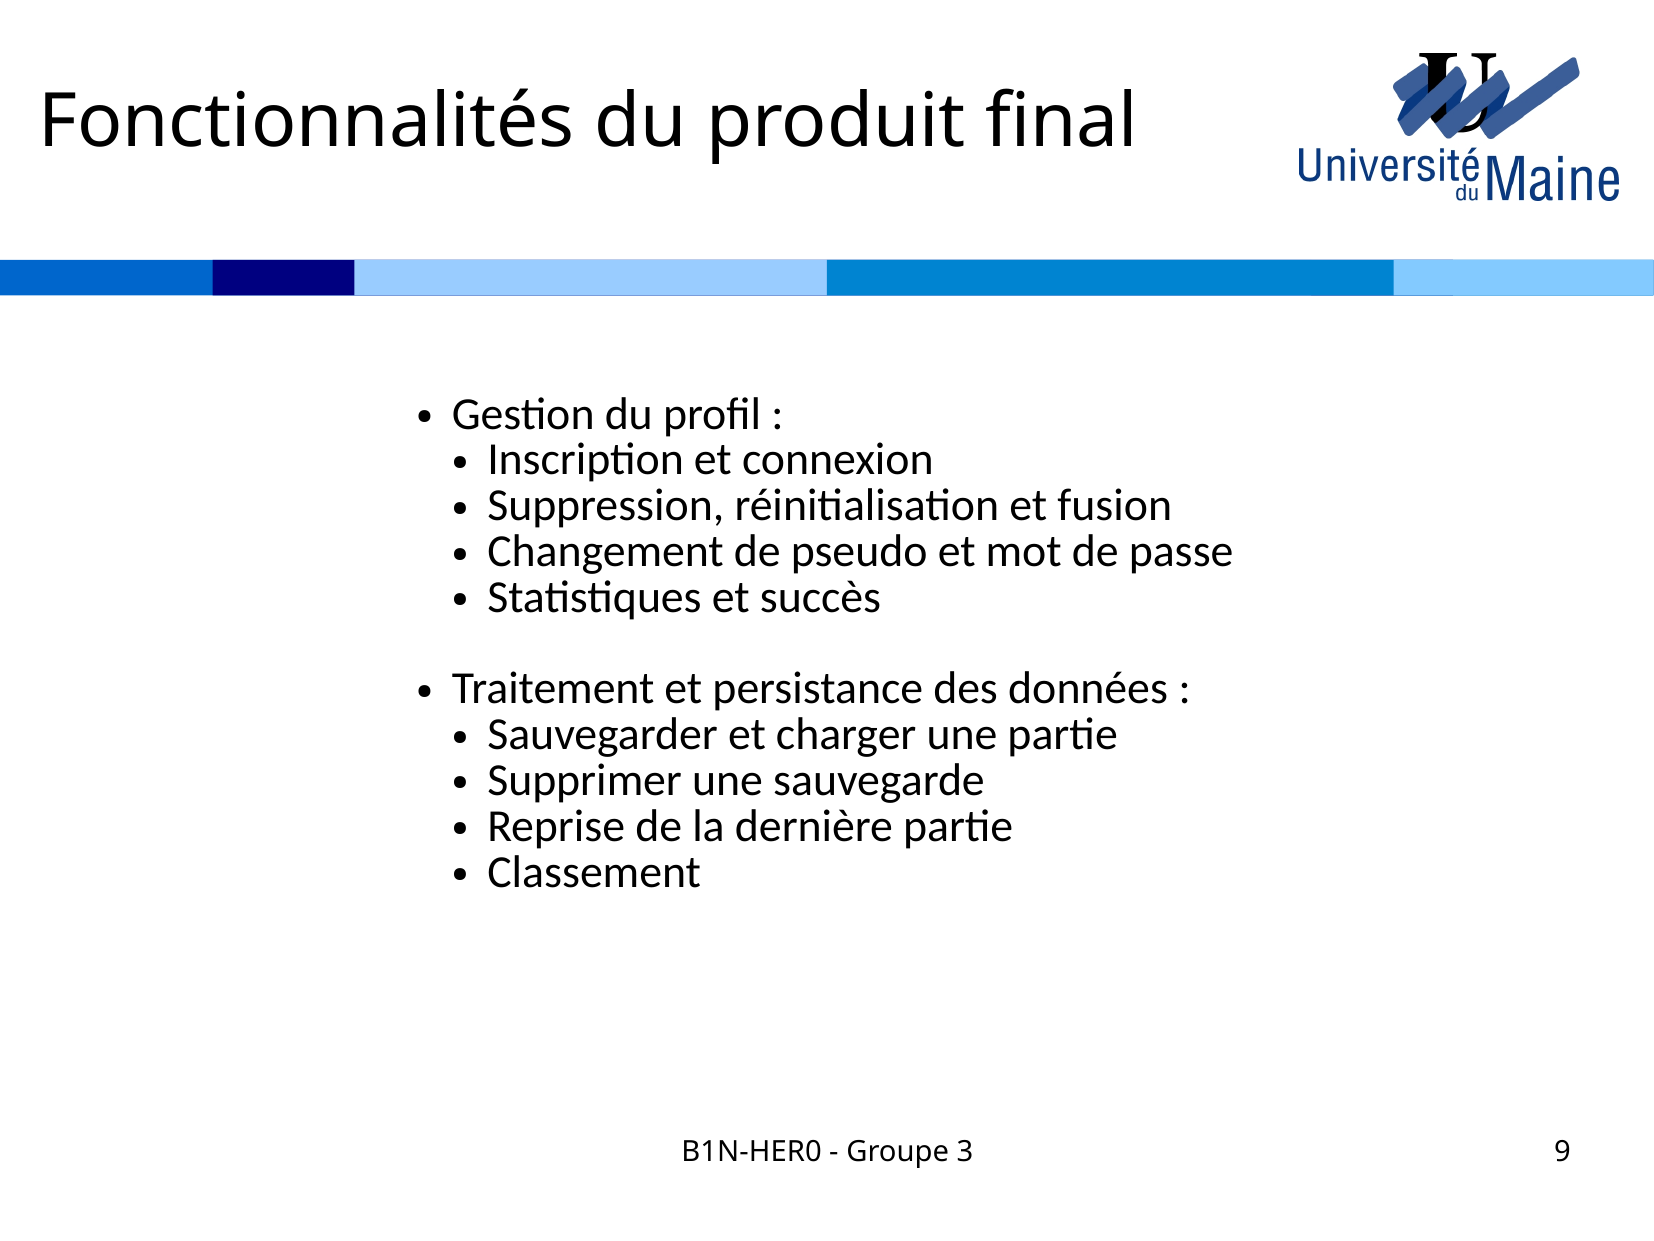

Fonctionnalités du produit final
Gestion du profil :
Inscription et connexion
Suppression, réinitialisation et fusion
Changement de pseudo et mot de passe
Statistiques et succès
Traitement et persistance des données :
Sauvegarder et charger une partie
Supprimer une sauvegarde
Reprise de la dernière partie
Classement
B1N-HER0 - Groupe 3
9